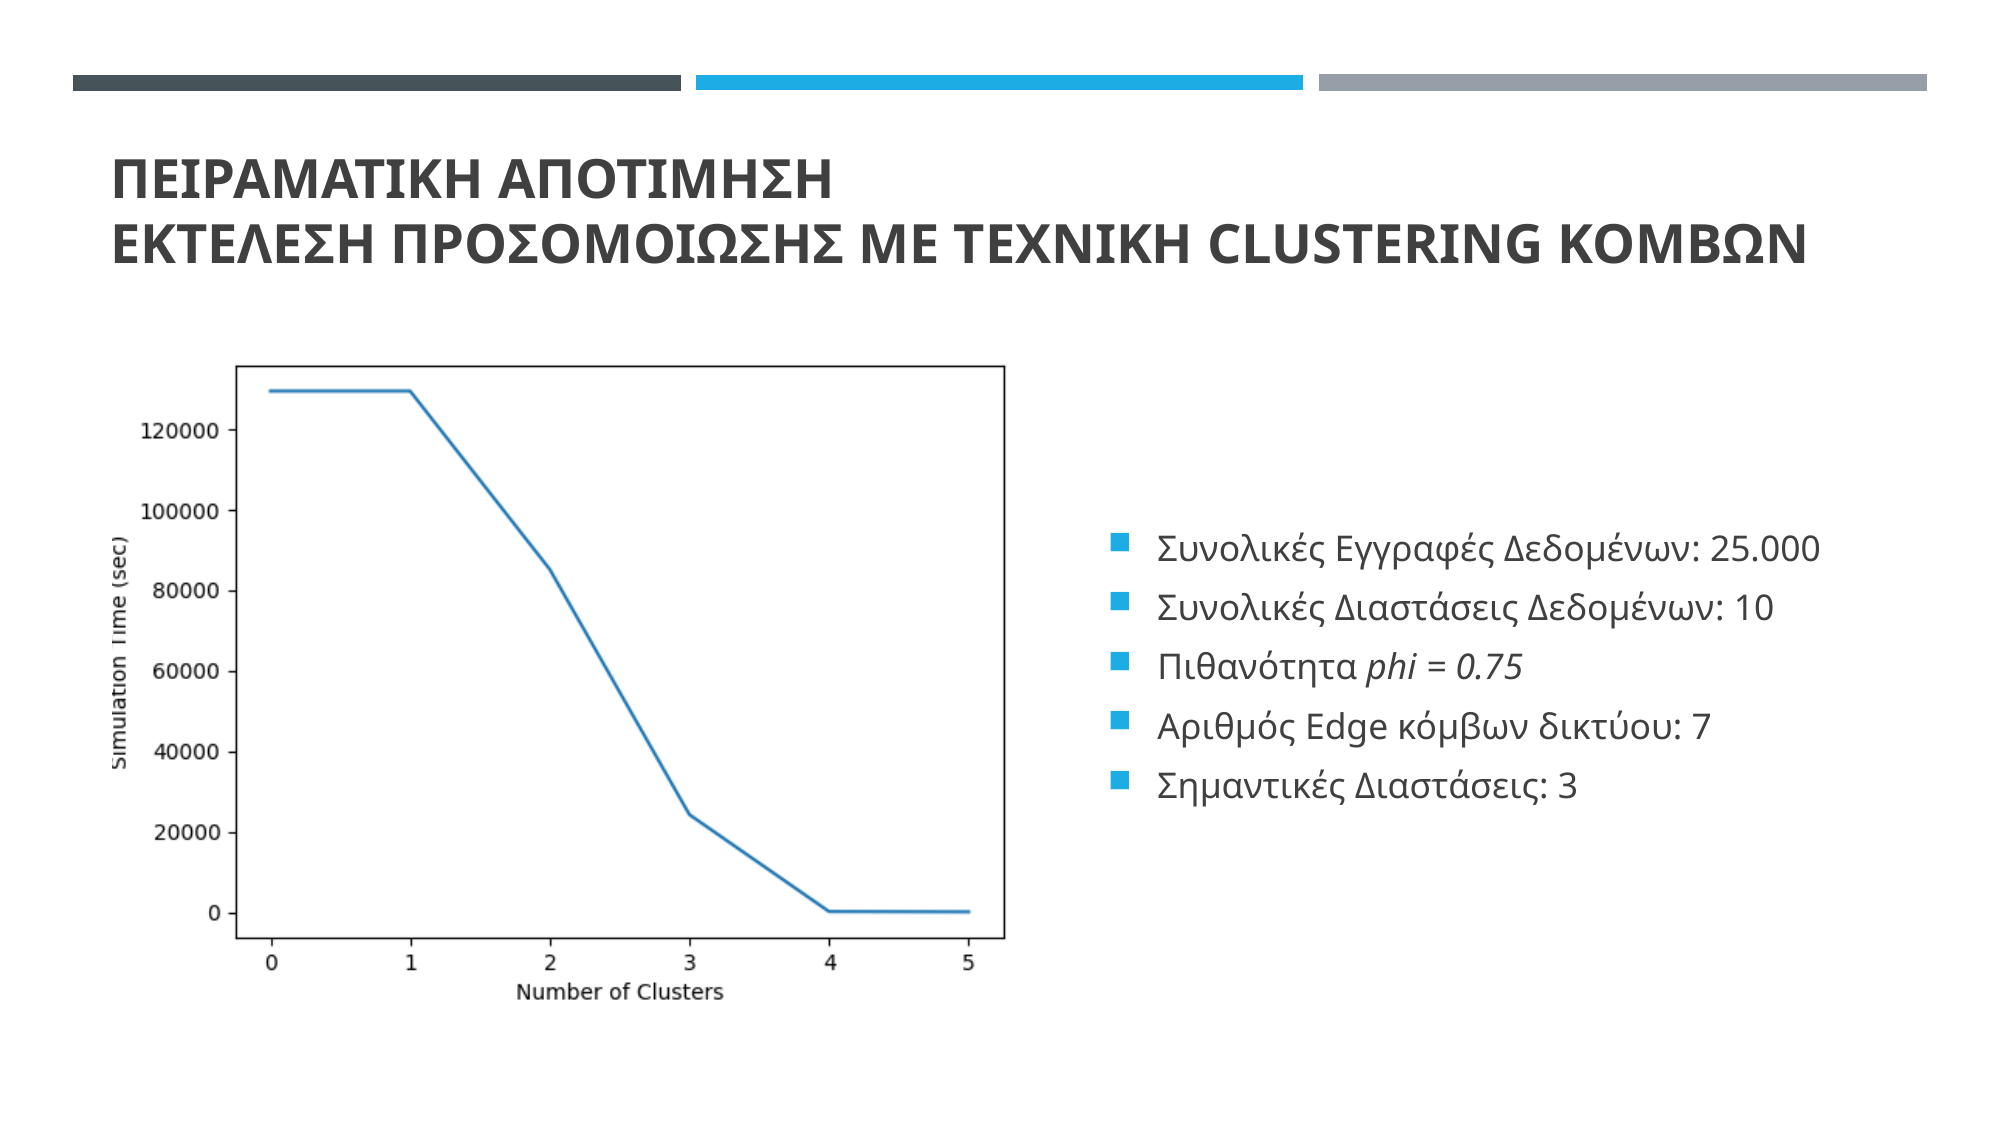

# ΠΕΙΡΑΜΑΤΙΚΗ ΑΠΟΤΙΜΗΣΗ ΕΚΤΕΛΕΣΗ ΠΡΟΣΟΜΟΙΩΣΗΣ ΜΕ ΤΕΧΝΙΚΗ CLUSTERING ΚΟΜΒΩΝ
Συνολικές Εγγραφές Δεδομένων: 25.000
Συνολικές Διαστάσεις Δεδομένων: 10
Πιθανότητα phi = 0.75
Αριθμός Edge κόμβων δικτύου: 7
Σημαντικές Διαστάσεις: 3